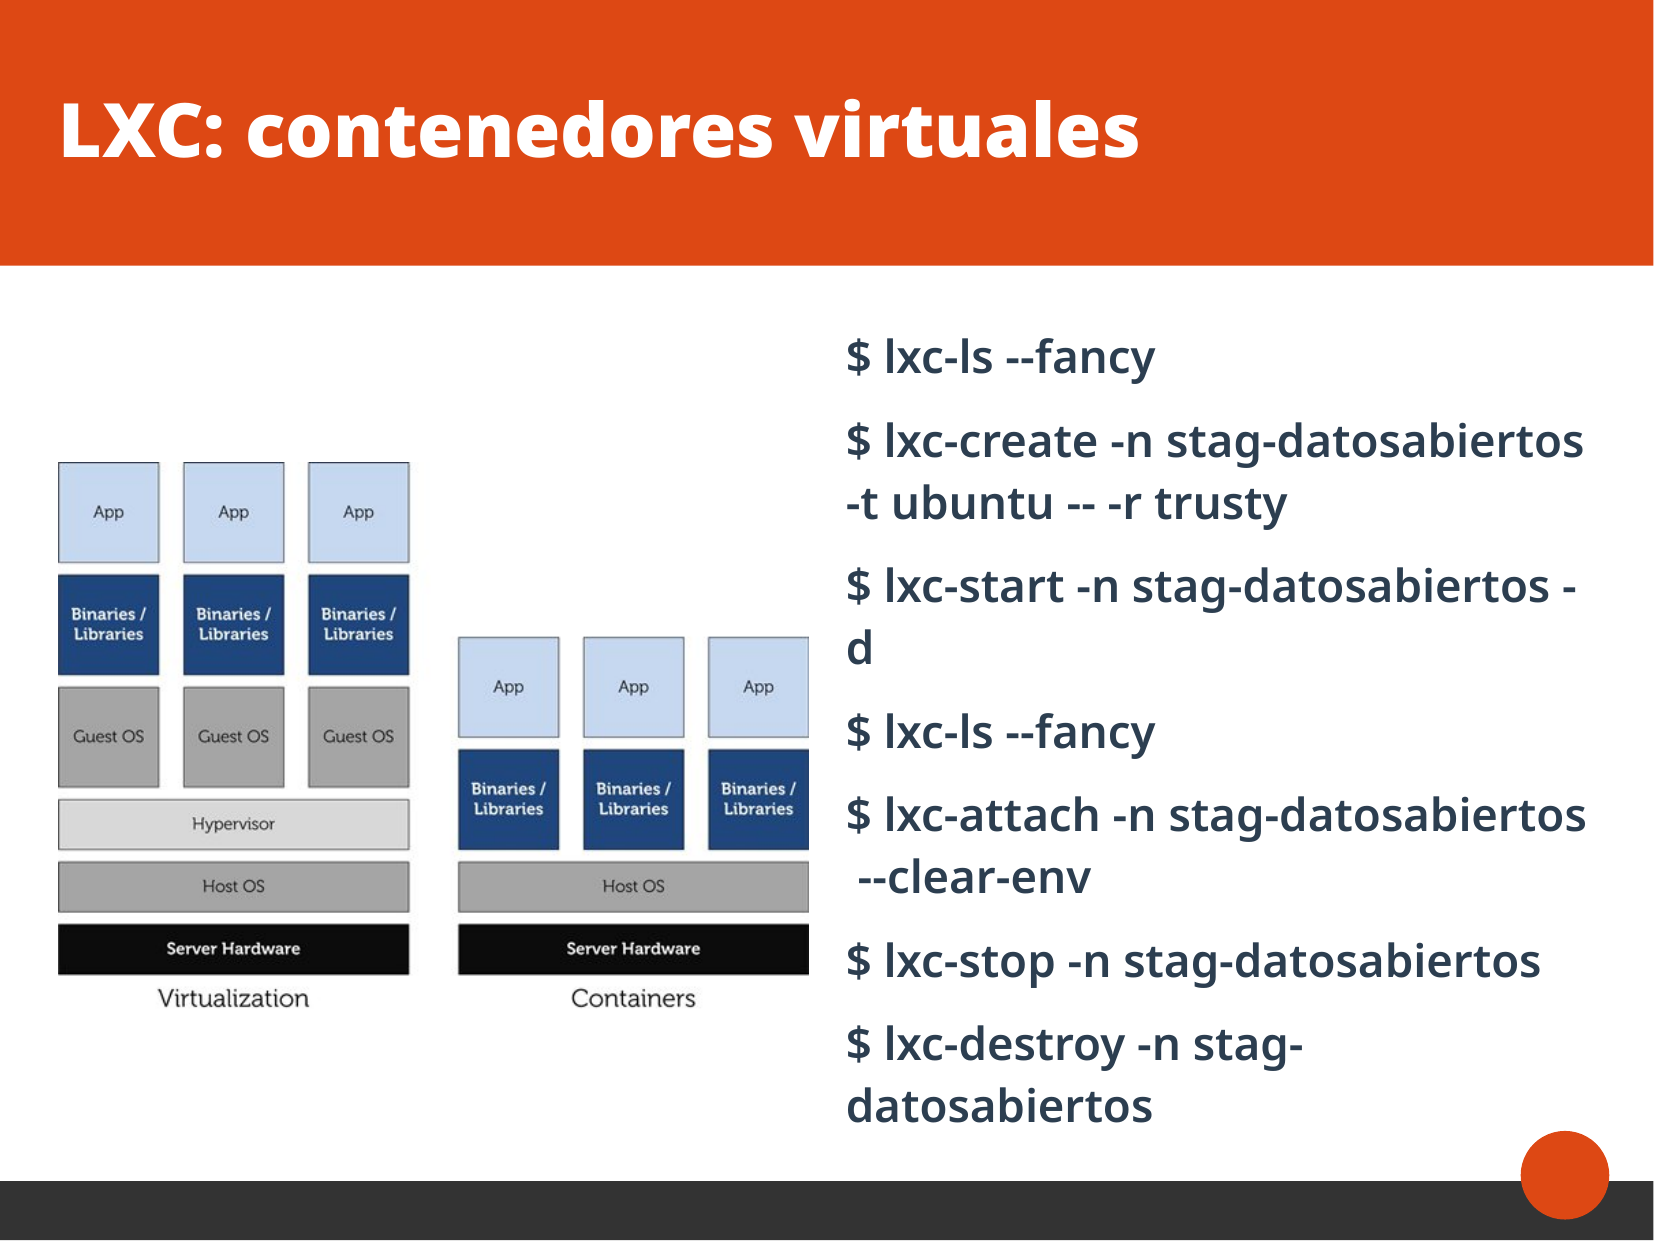

# LXC: contenedores virtuales
$ lxc-ls --fancy
$ lxc-create -n stag-datosabiertos -t ubuntu -- -r trusty
$ lxc-start -n stag-datosabiertos -d
$ lxc-ls --fancy
$ lxc-attach -n stag-datosabiertos --clear-env
$ lxc-stop -n stag-datosabiertos
$ lxc-destroy -n stag-datosabiertos